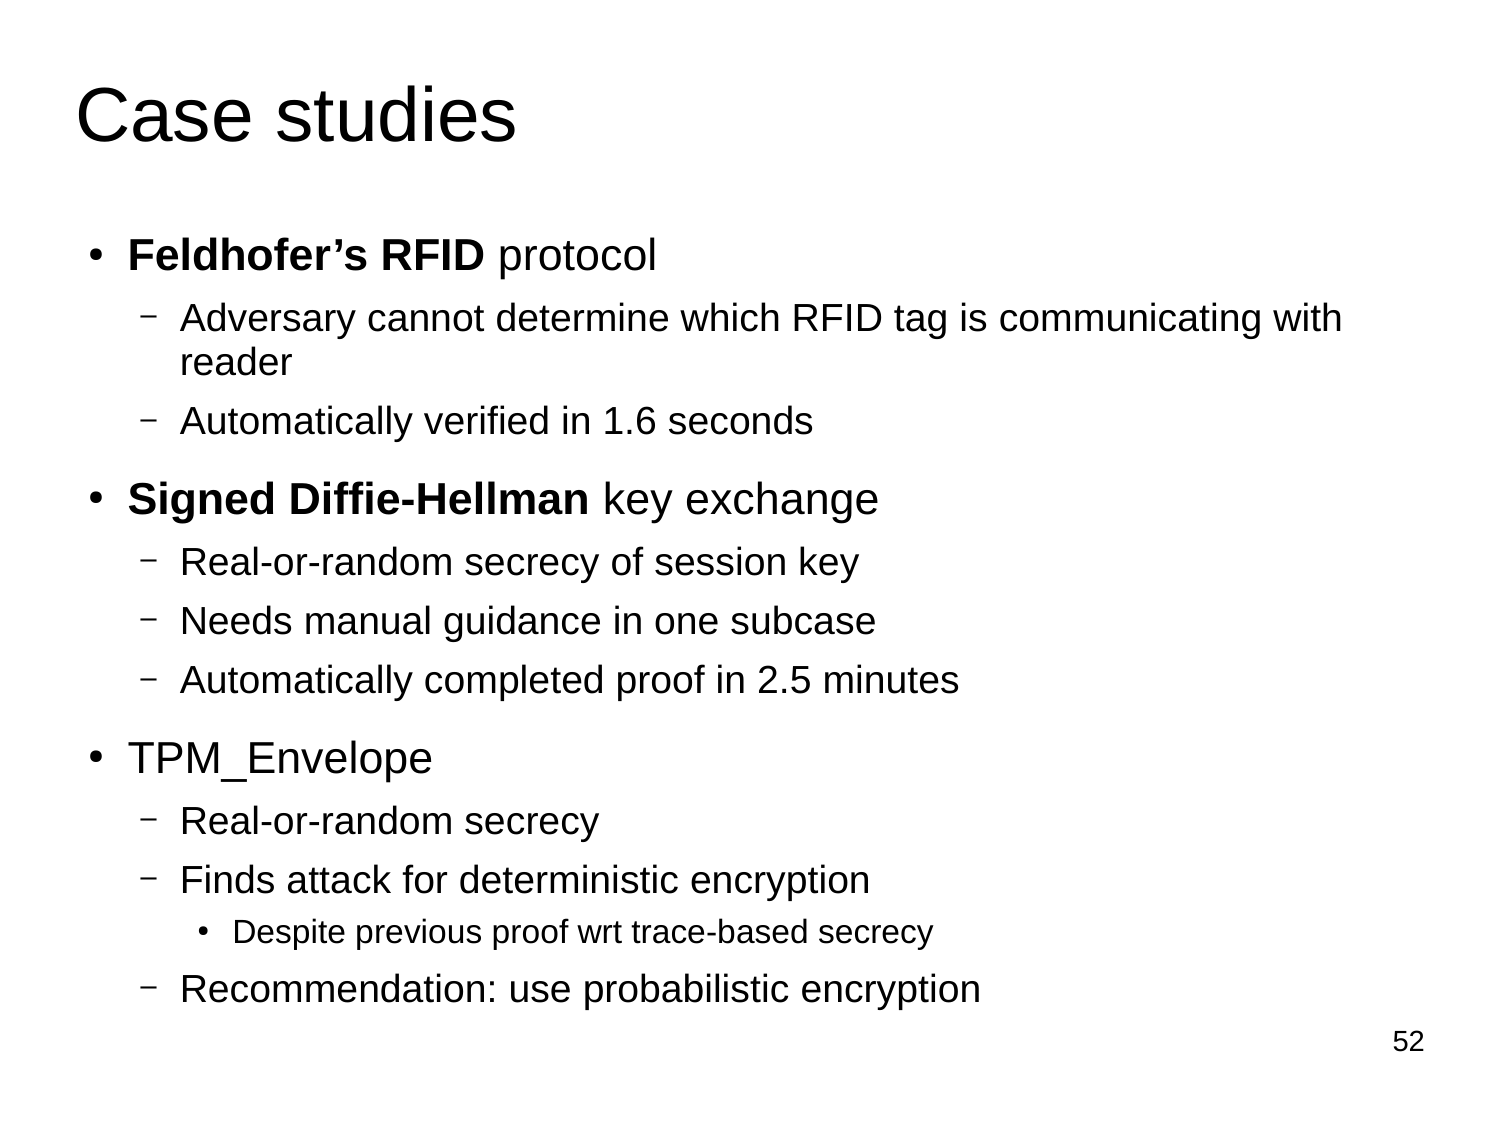

# Case studies
Feldhofer’s RFID protocol
Adversary cannot determine which RFID tag is communicating with reader
Automatically verified in 1.6 seconds
Signed Diffie-Hellman key exchange
Real-or-random secrecy of session key
Needs manual guidance in one subcase
Automatically completed proof in 2.5 minutes
TPM_Envelope
Real-or-random secrecy
Finds attack for deterministic encryption
Despite previous proof wrt trace-based secrecy
Recommendation: use probabilistic encryption
52